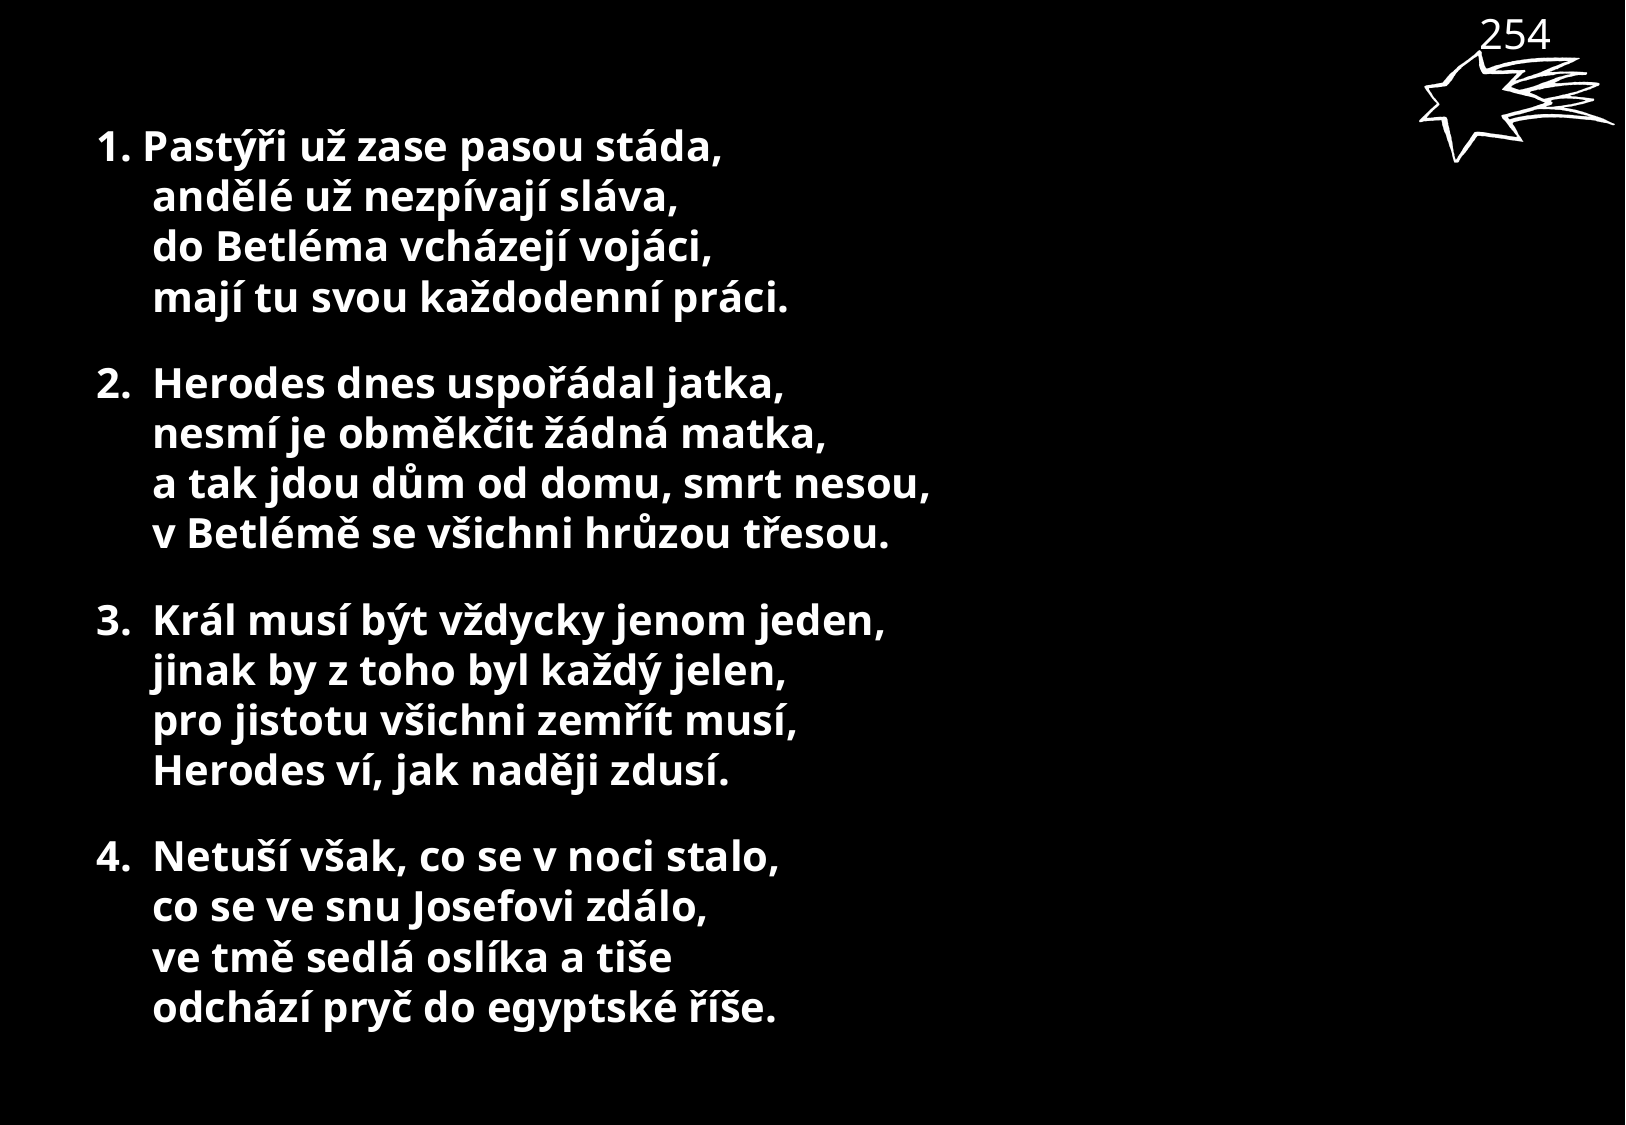

254
# 1. Pastýři už zase pasou stáda, andělé už nezpívají sláva, do Betléma vcházejí vojáci, mají tu svou každodenní práci.
2.	Herodes dnes uspořádal jatka,
nesmí je obměkčit žádná matka,
a tak jdou dům od domu, smrt nesou,
v Betlémě se všichni hrůzou třesou.
3.	Král musí být vždycky jenom jeden,
jinak by z toho byl každý jelen,
pro jistotu všichni zemřít musí,
Herodes ví, jak naději zdusí.
4.	Netuší však, co se v noci stalo,
co se ve snu Josefovi zdálo,
ve tmě sedlá oslíka a tiše
odchází pryč do egyptské říše.